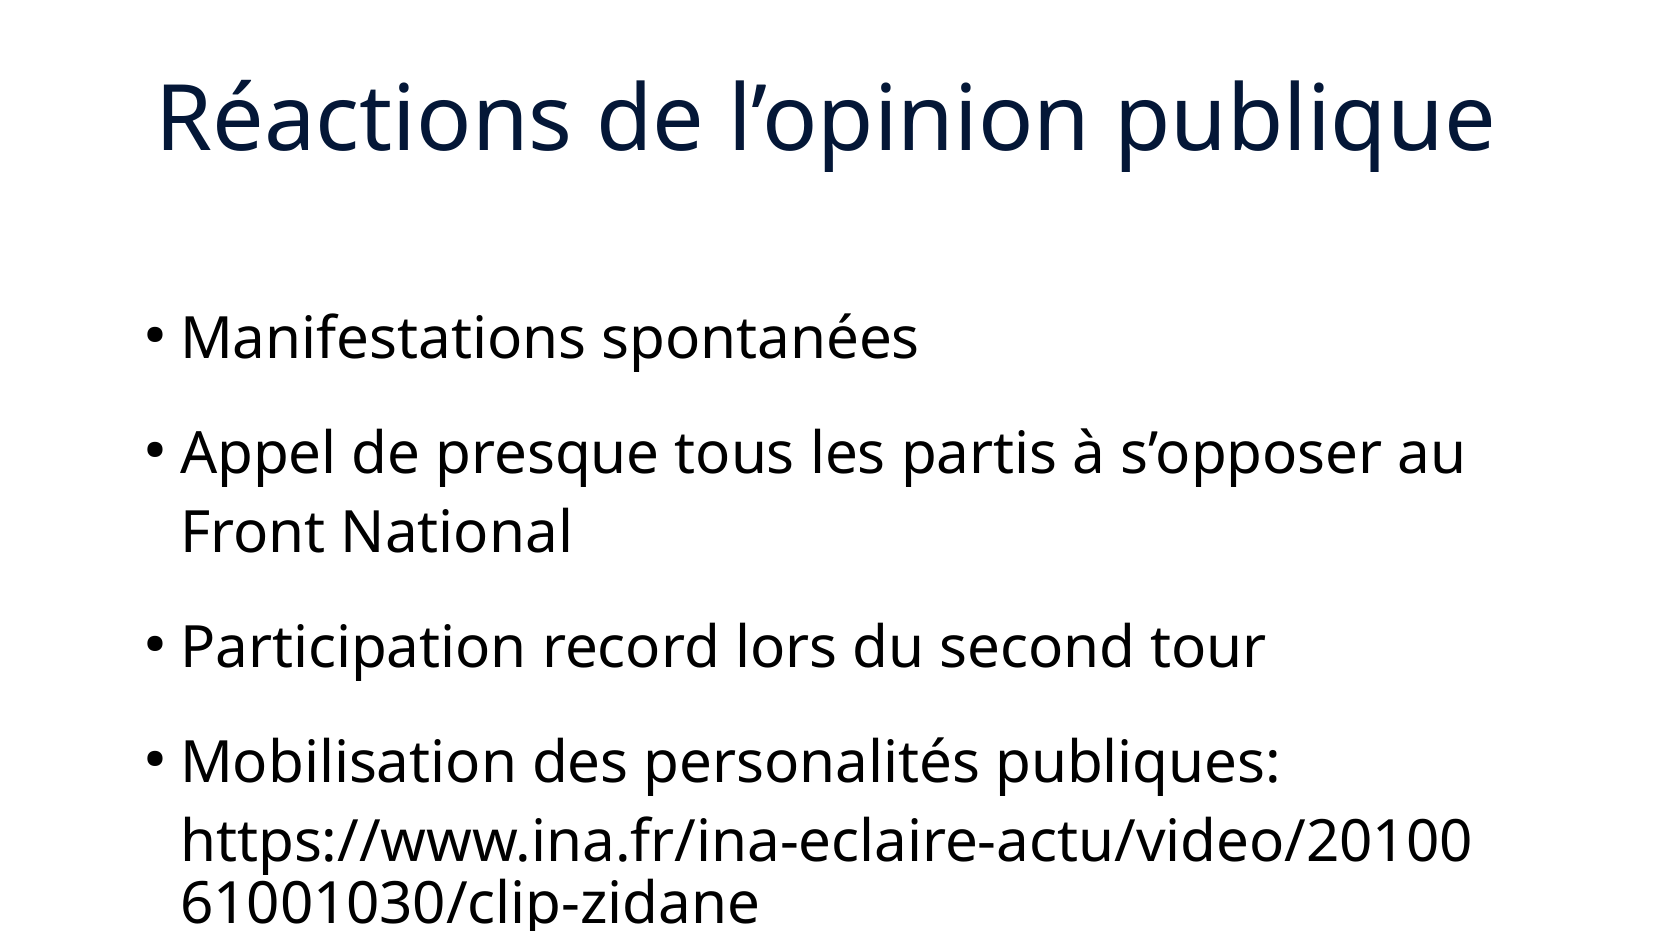

# Réactions de l’opinion publique
Manifestations spontanées
Appel de presque tous les partis à s’opposer au Front National
Participation record lors du second tour
Mobilisation des personalités publiques: https://www.ina.fr/ina-eclaire-actu/video/2010061001030/clip-zidane